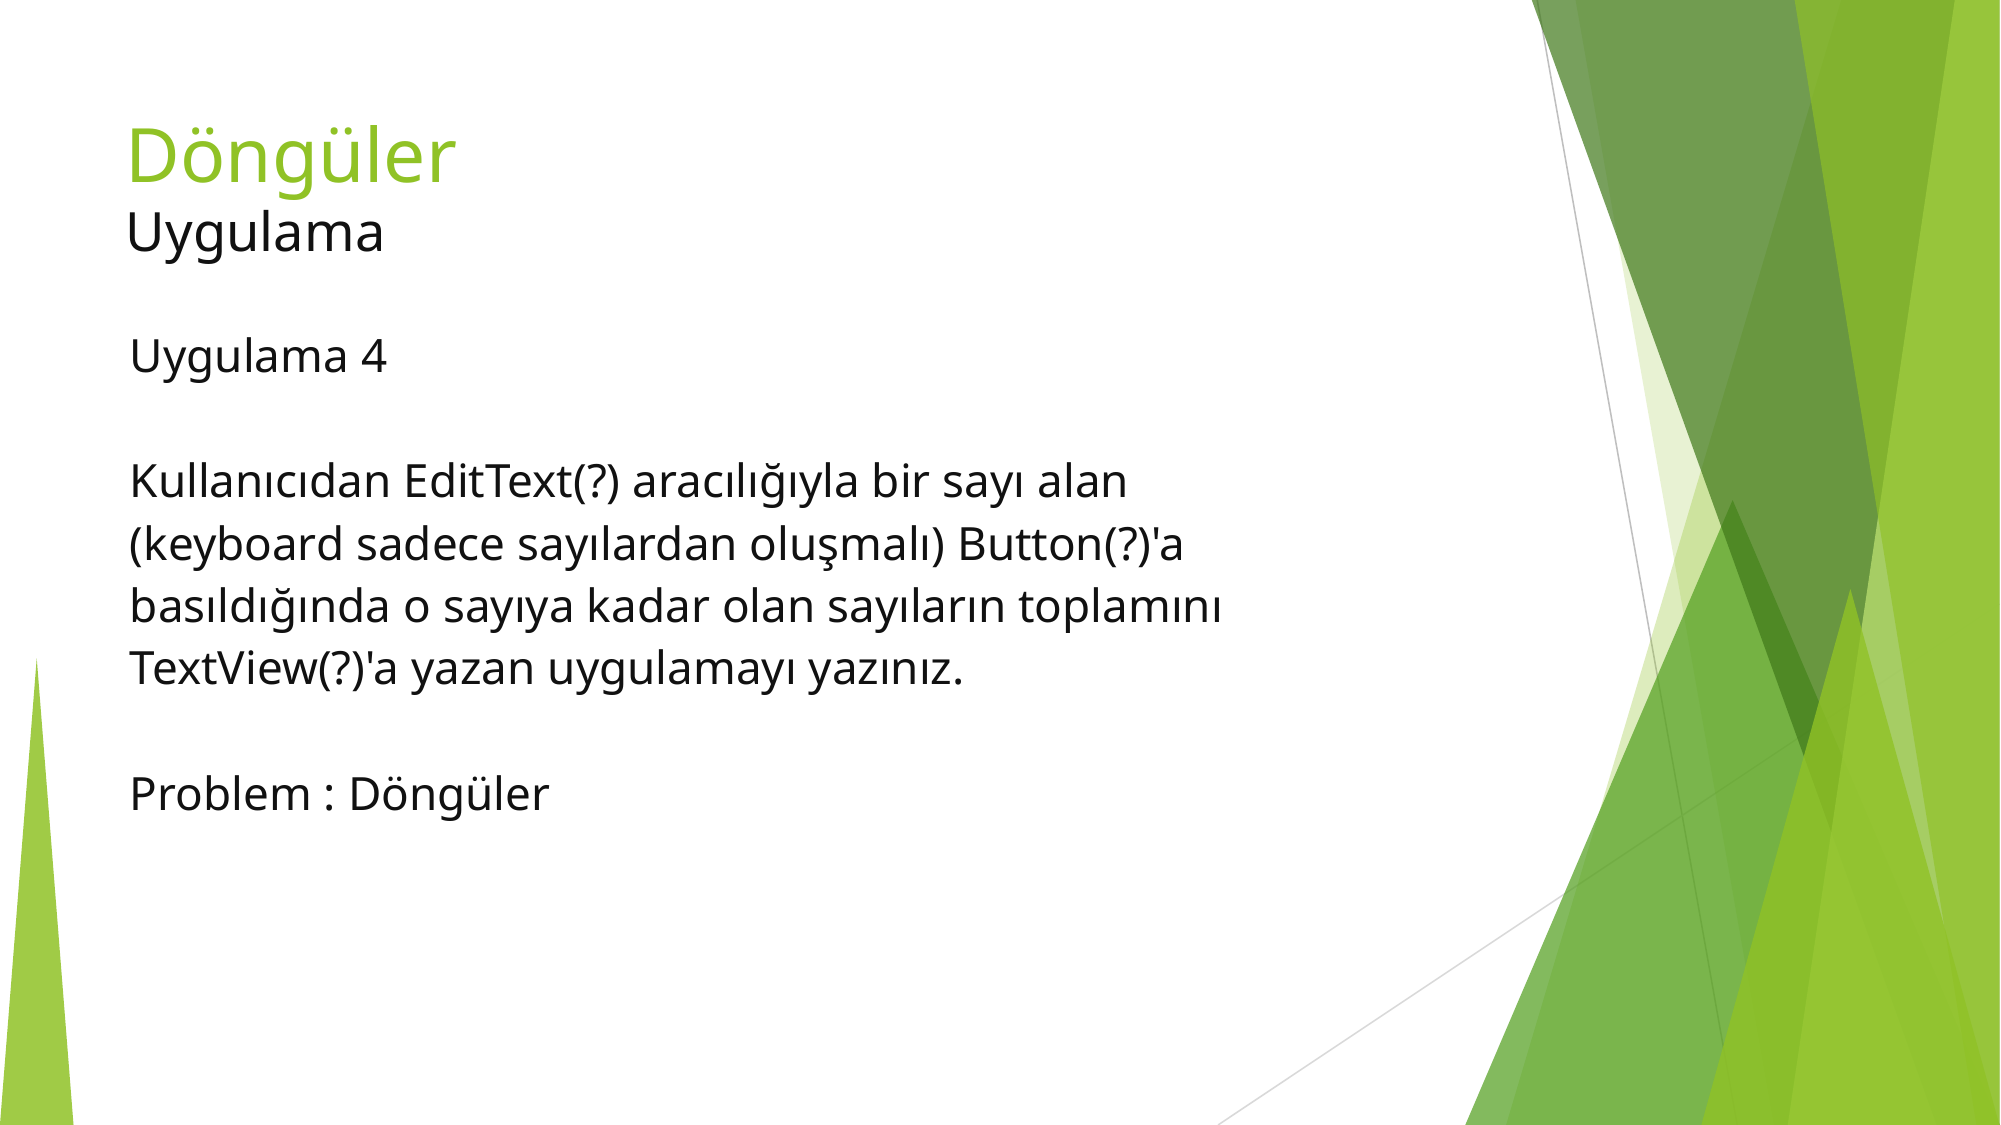

# Döngüler Uygulama
Uygulama 4
Kullanıcıdan EditText(?) aracılığıyla bir sayı alan (keyboard sadece sayılardan oluşmalı) Button(?)'a basıldığında o sayıya kadar olan sayıların toplamını TextView(?)'a yazan uygulamayı yazınız.
Problem : Döngüler